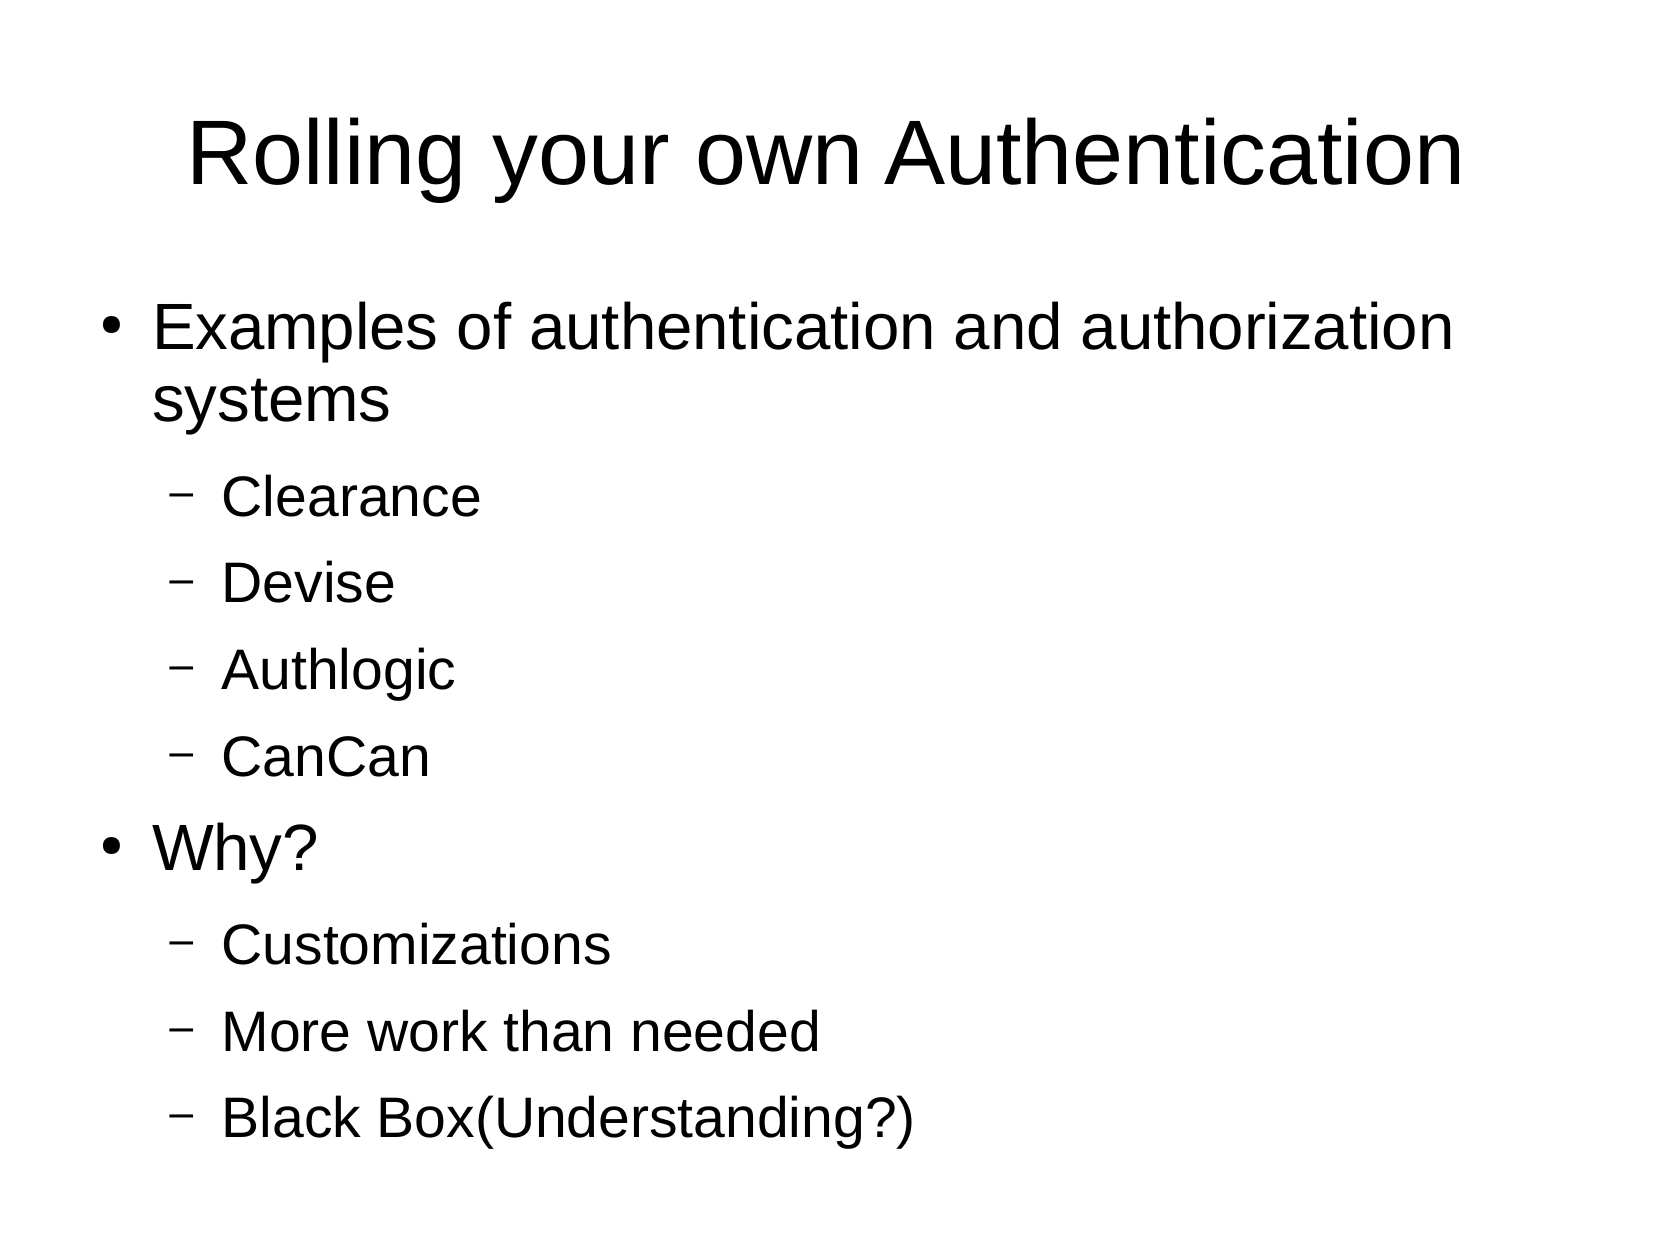

# Rolling your own Authentication
Examples of authentication and authorization systems
Clearance
Devise
Authlogic
CanCan
Why?
Customizations
More work than needed
Black Box(Understanding?)